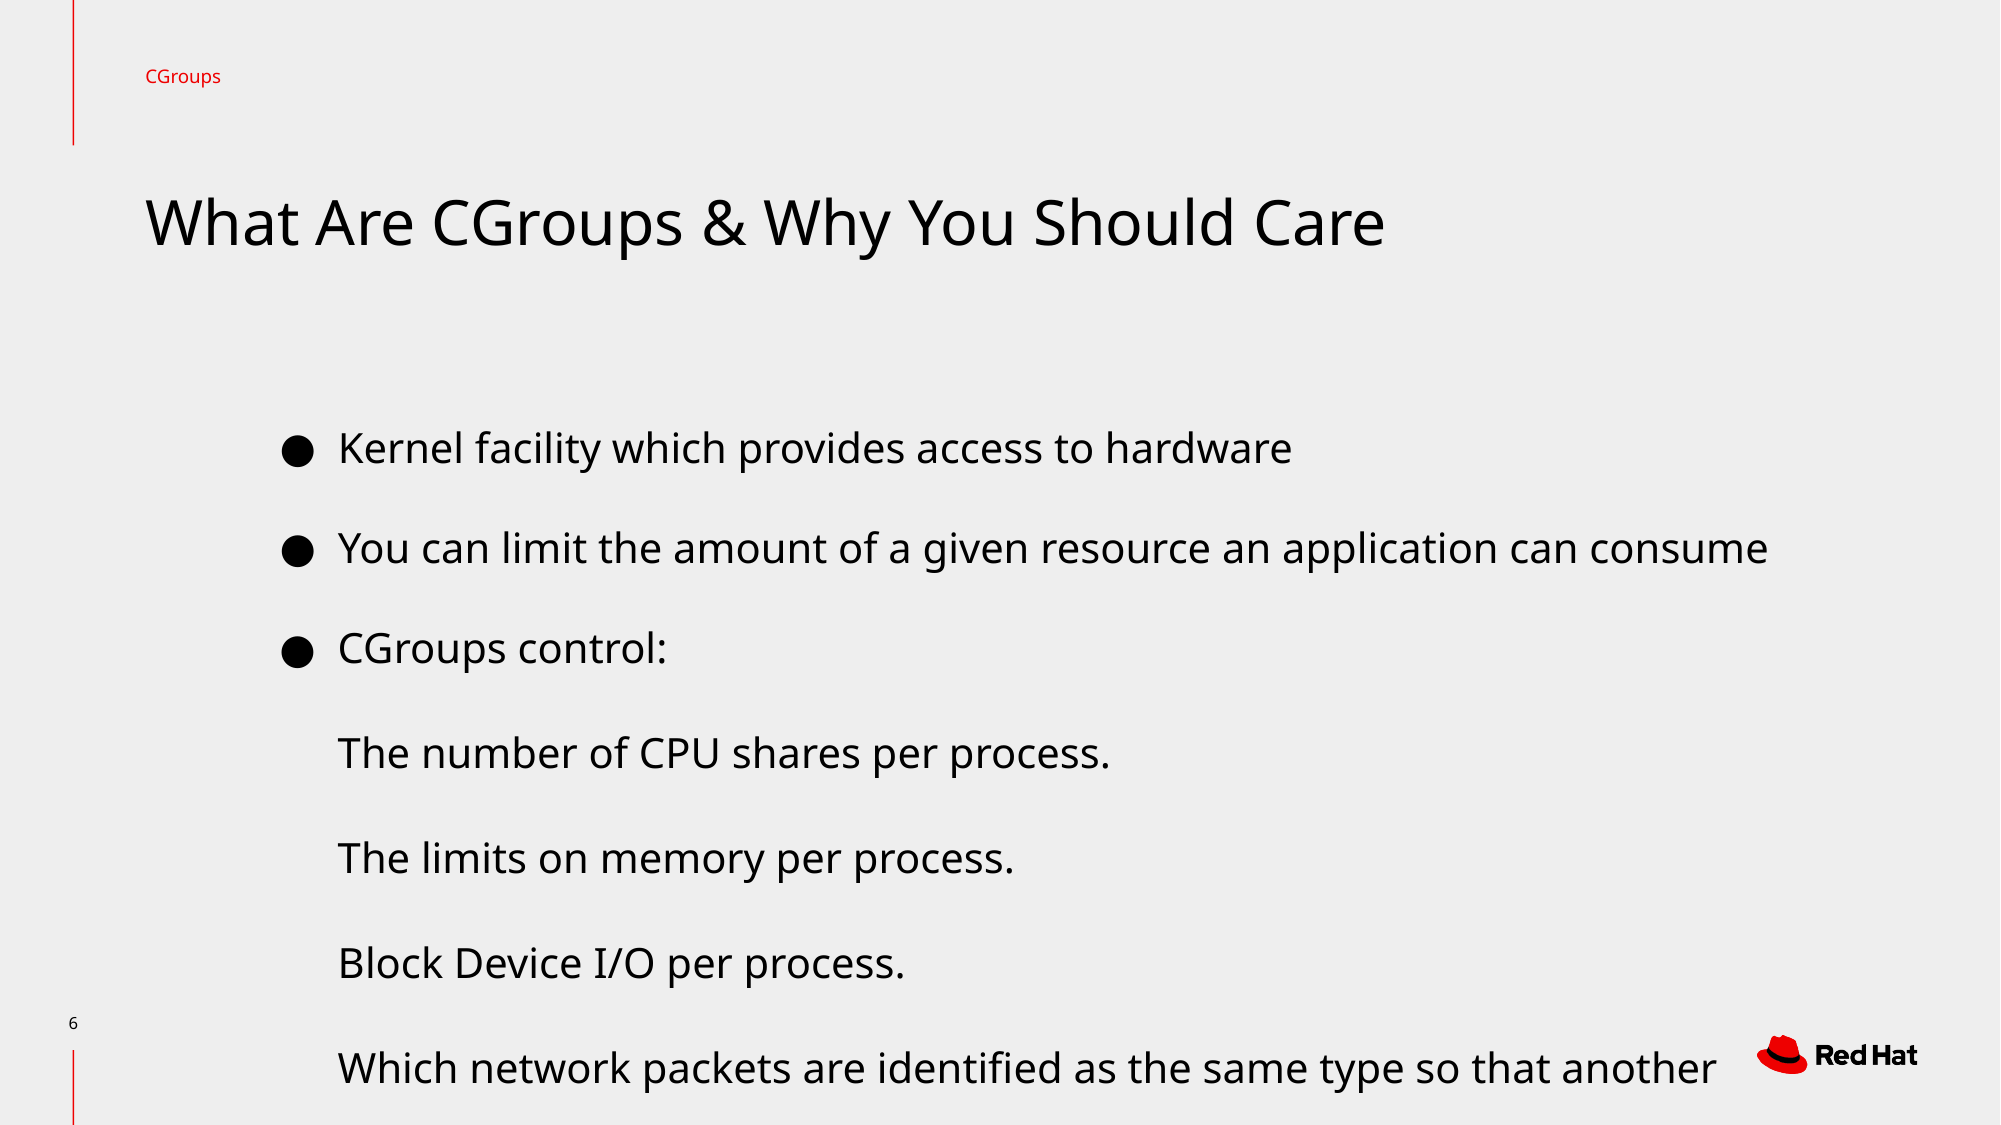

# CGroups
What Are CGroups & Why You Should Care
Kernel facility which provides access to hardware
You can limit the amount of a given resource an application can consume
CGroups control:
The number of CPU shares per process.
The limits on memory per process.
Block Device I/O per process.
Which network packets are identified as the same type so that another application can enforce network traffic rules.